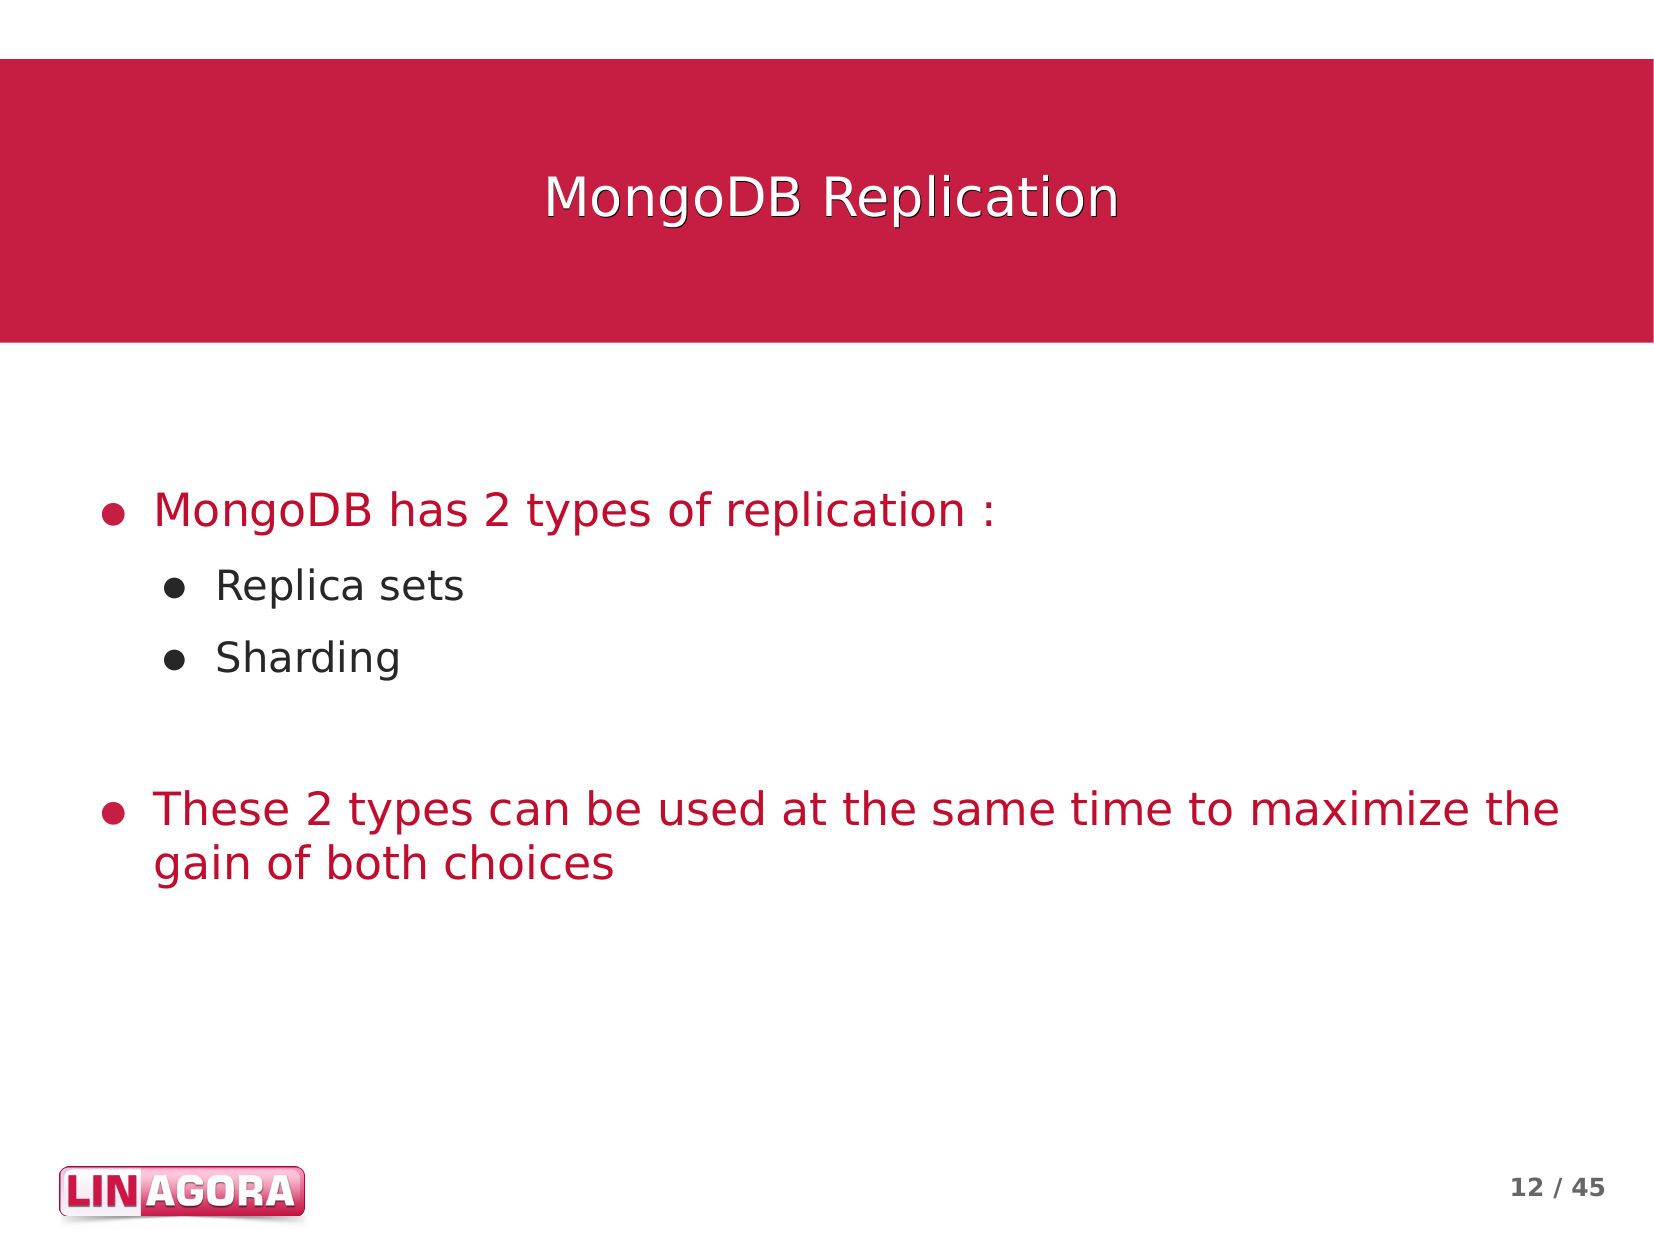

# MongoDB Replication
MongoDB has 2 types of replication :
Replica sets
Sharding
These 2 types can be used at the same time to maximize the gain of both choices